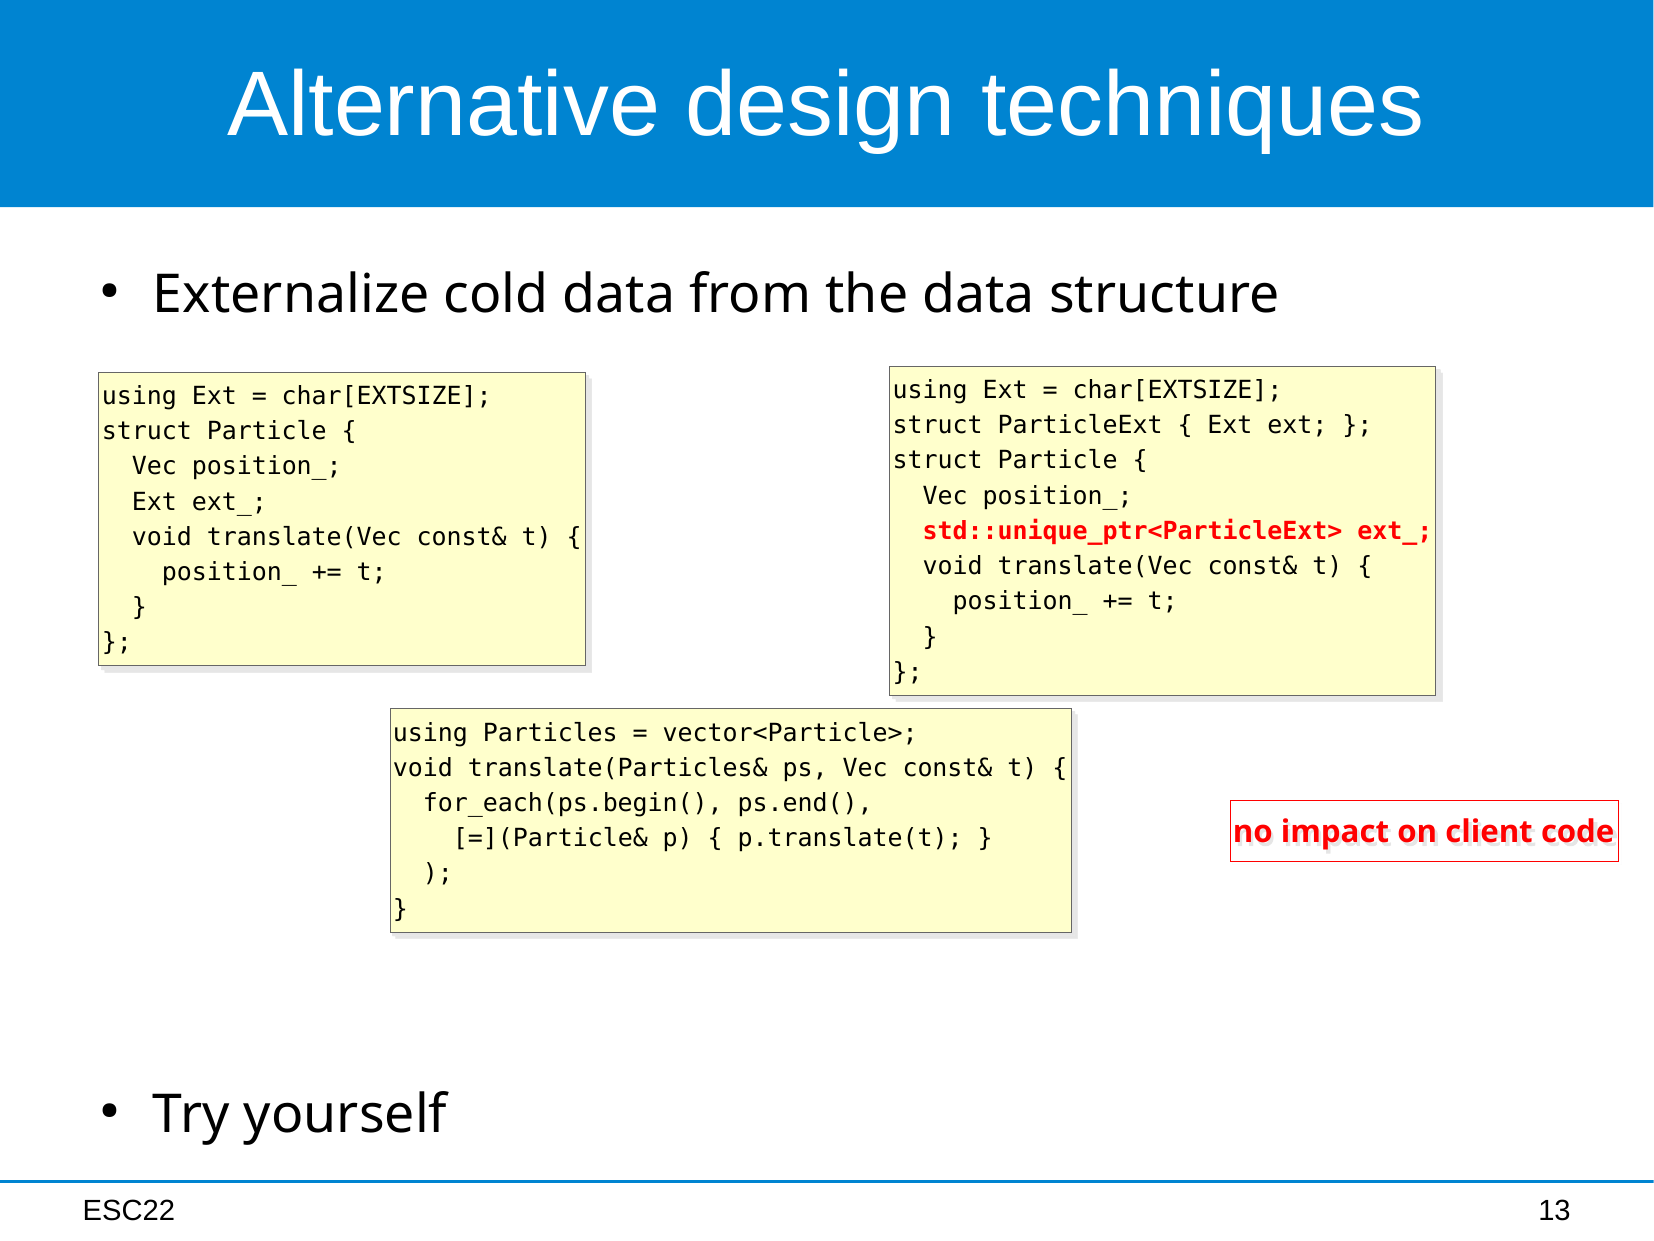

# Alternative design techniques
Externalize cold data from the data structure
Try yourself
using Ext = char[EXTSIZE];
struct ParticleExt { Ext ext; };
struct Particle {
 Vec position_;
 std::unique_ptr<ParticleExt> ext_;
 void translate(Vec const& t) {
 position_ += t;
 }
};
using Ext = char[EXTSIZE];
struct Particle {
 Vec position_;
 Ext ext_;
 void translate(Vec const& t) {
 position_ += t;
 }
};
using Particles = vector<Particle>;
void translate(Particles& ps, Vec const& t) {
 for_each(ps.begin(), ps.end(),
 [=](Particle& p) { p.translate(t); }
 );
}
no impact on client code
ESC22
13